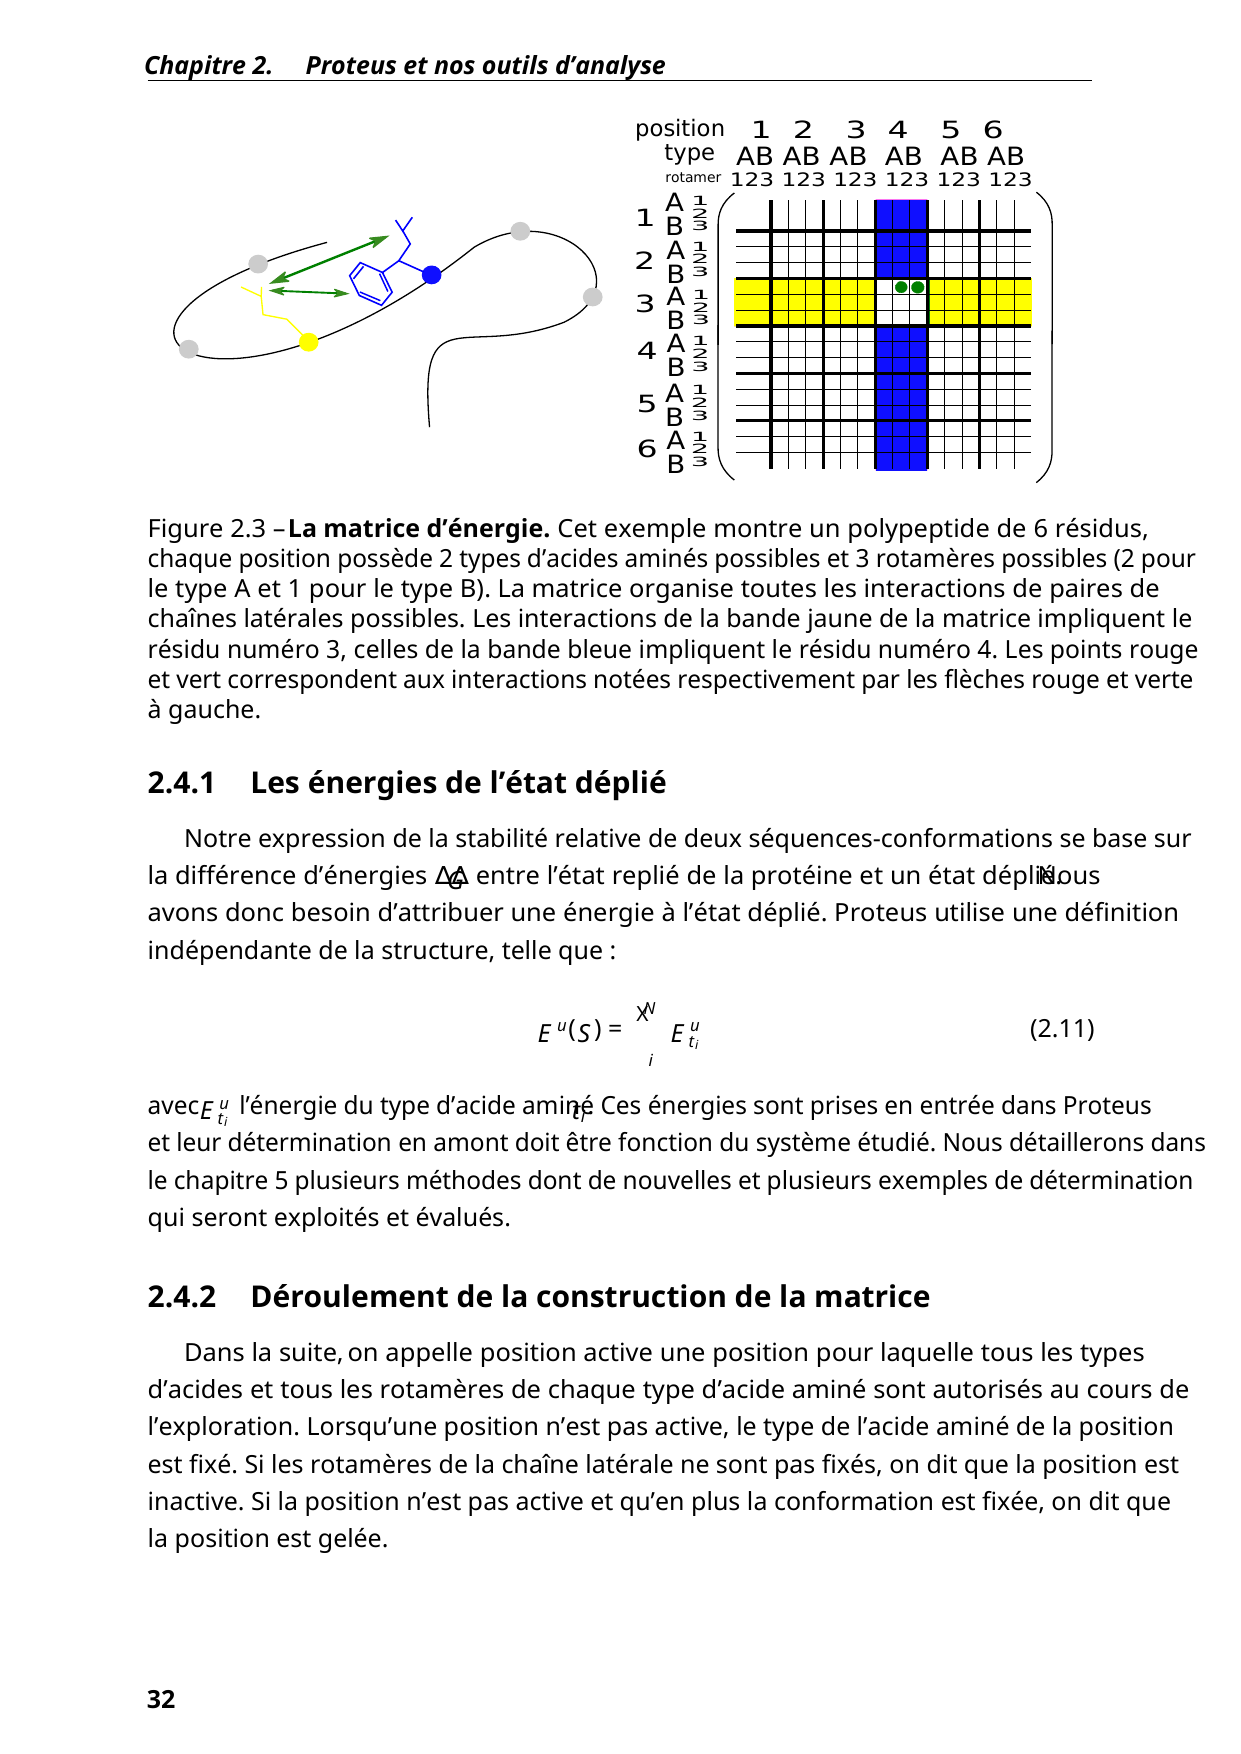

Chapitre 2.
Proteus et nos outils d’analyse
position
1 2 3 4 5 6
type
AB AB AB AB AB AB
123 123 123 123 123 123
rotamer
A
1
1
2
B
3
A
1
2
2
B
3
A
1
3
2
B
3
A
1
4
2
B
3
A
1
5
2
B
3
A
1
6
2
B
3
Figure 2.3 –
La matrice d’énergie.
Cet exemple montre un polypeptide de 6 résidus,
chaque position possède 2 types d’acides aminés possibles et 3 rotamères possibles (2 pour
le type A et 1 pour le type B). La matrice organise toutes les interactions de paires de
chaînes latérales possibles. Les interactions de la bande jaune de la matrice impliquent le
résidu numéro 3, celles de la bande bleue impliquent le résidu numéro 4. Les points rouge
et vert correspondent aux interactions notées respectivement par les flèches rouge et verte
à gauche.
2.4.1
Les énergies de l’état déplié
Notre expression de la stabilité relative de deux séquences-conformations se base sur
la différence d’énergies ∆∆
entre l’état replié de la protéine et un état déplié.
Nous
G
avons donc besoin d’attribuer une énergie à l’état déplié. Proteus utilise une définition
indépendante de la structure, telle que :
N
X
(
) =
(2.11)
u
u
E
S
E
t
i
i
avec
l’énergie du type d’acide aminé
. Ces énergies sont prises en entrée dans Proteus
u
E
t
i
t
i
et leur détermination en amont doit être fonction du système étudié. Nous détaillerons dans
le chapitre 5 plusieurs méthodes dont de nouvelles et plusieurs exemples de détermination
qui seront exploités et évalués.
2.4.2
Déroulement de la construction de la matrice
Dans la suite,
on appelle position active une position pour laquelle tous les types
d’acides et tous les rotamères de chaque type d’acide aminé sont autorisés au cours de
l’exploration. Lorsqu’une position n’est pas active, le type de l’acide aminé de la position
est fixé. Si les rotamères de la chaîne latérale ne sont pas fixés, on dit que la position est
inactive. Si la position n’est pas active et qu’en plus la conformation est fixée, on dit que
la position est gelée.
32